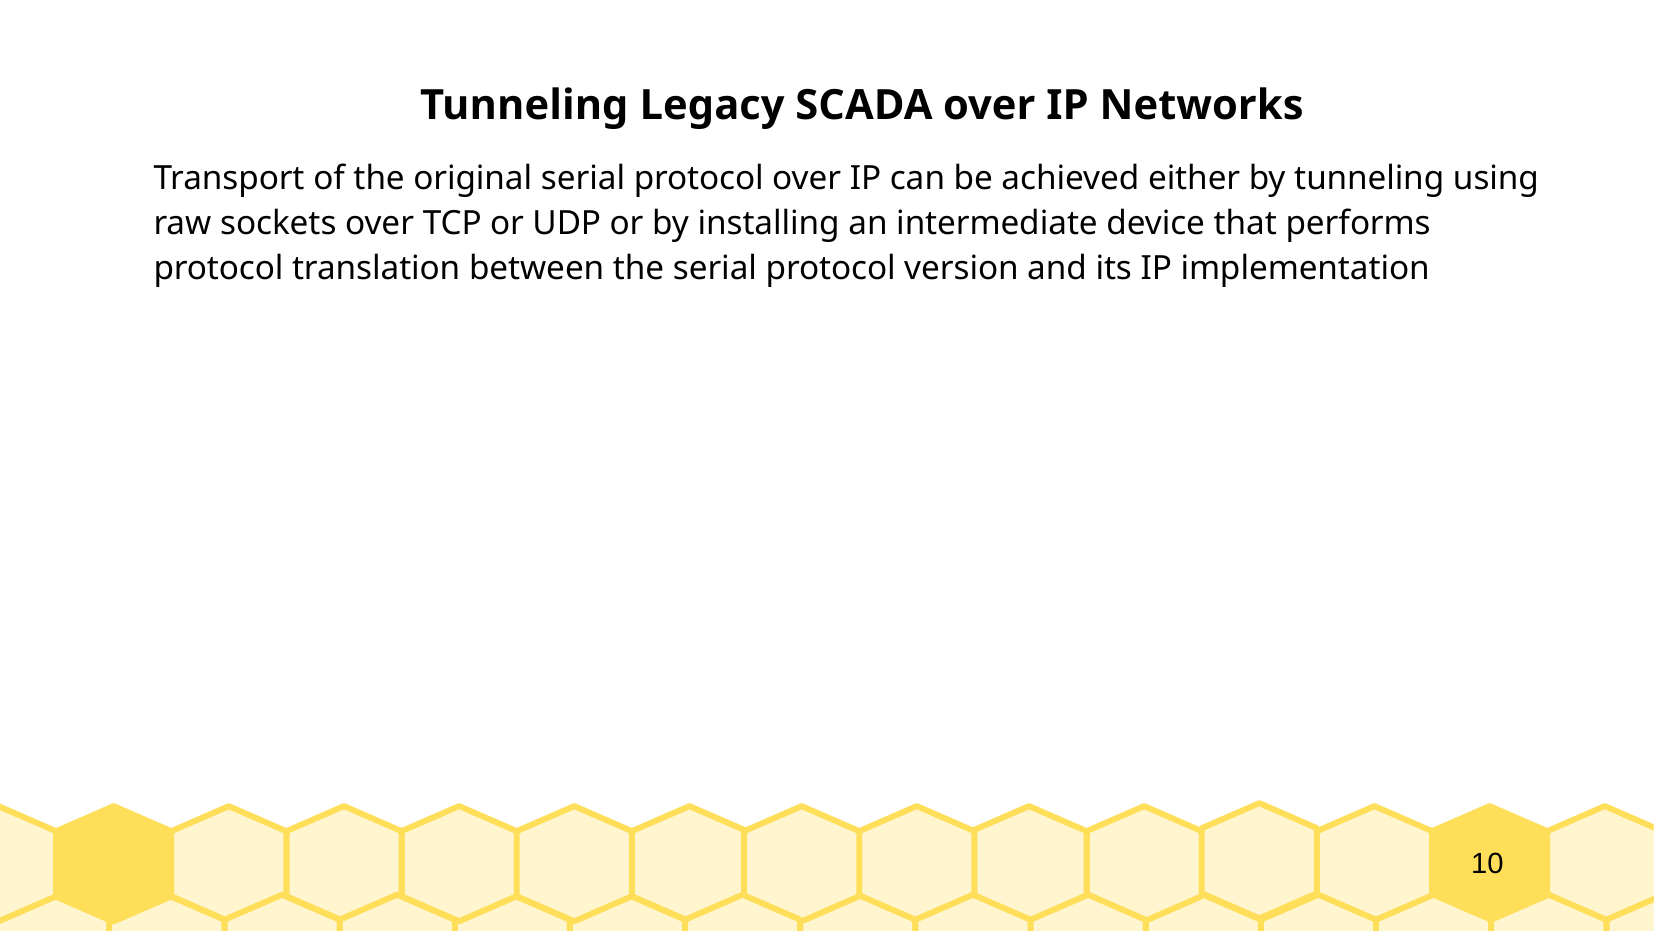

# Tunneling Legacy SCADA over IP Networks
Transport of the original serial protocol over IP can be achieved either by tunneling using raw sockets over TCP or UDP or by installing an intermediate device that performs protocol translation between the serial protocol version and its IP implementation